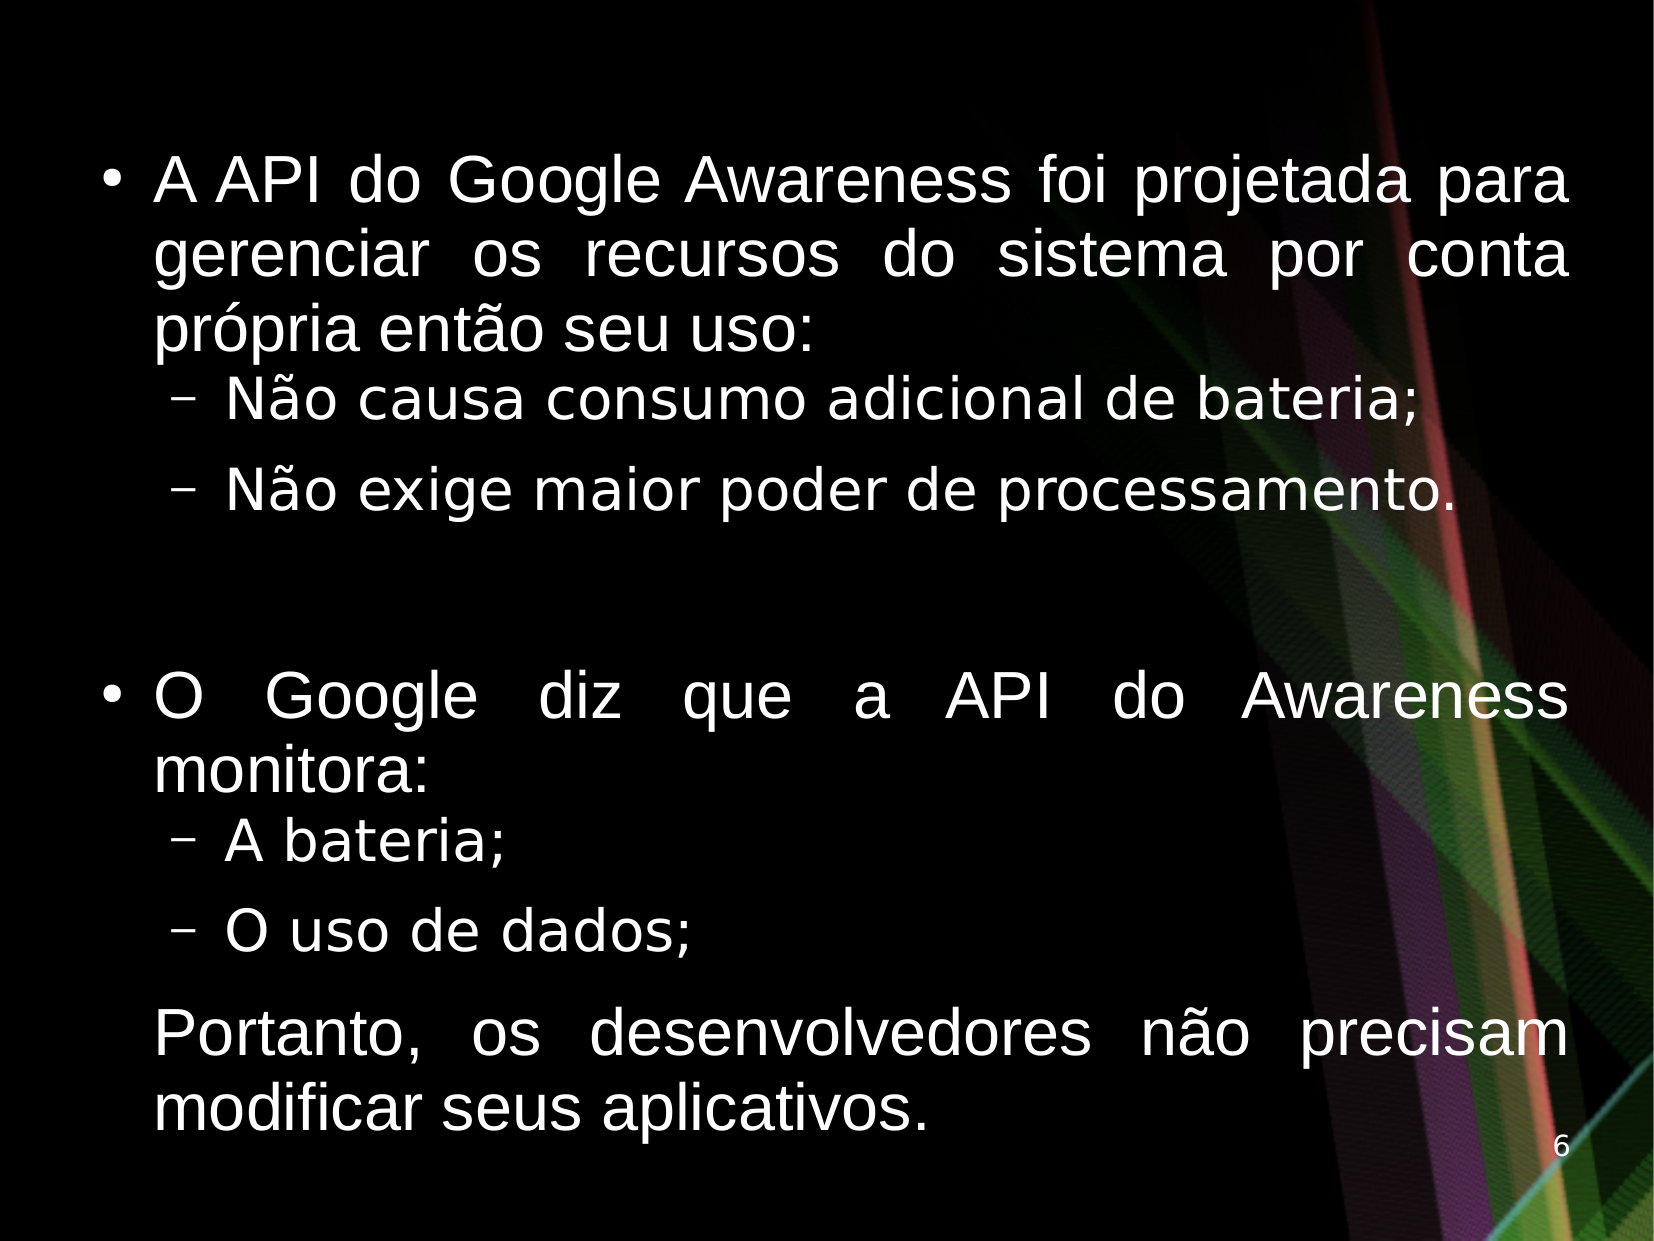

# A API do Google Awareness foi projetada para gerenciar os recursos do sistema por conta própria então seu uso:
Não causa consumo adicional de bateria;
Não exige maior poder de processamento.
O Google diz que a API do Awareness monitora:
A bateria;
O uso de dados;
Portanto, os desenvolvedores não precisam modificar seus aplicativos.
6